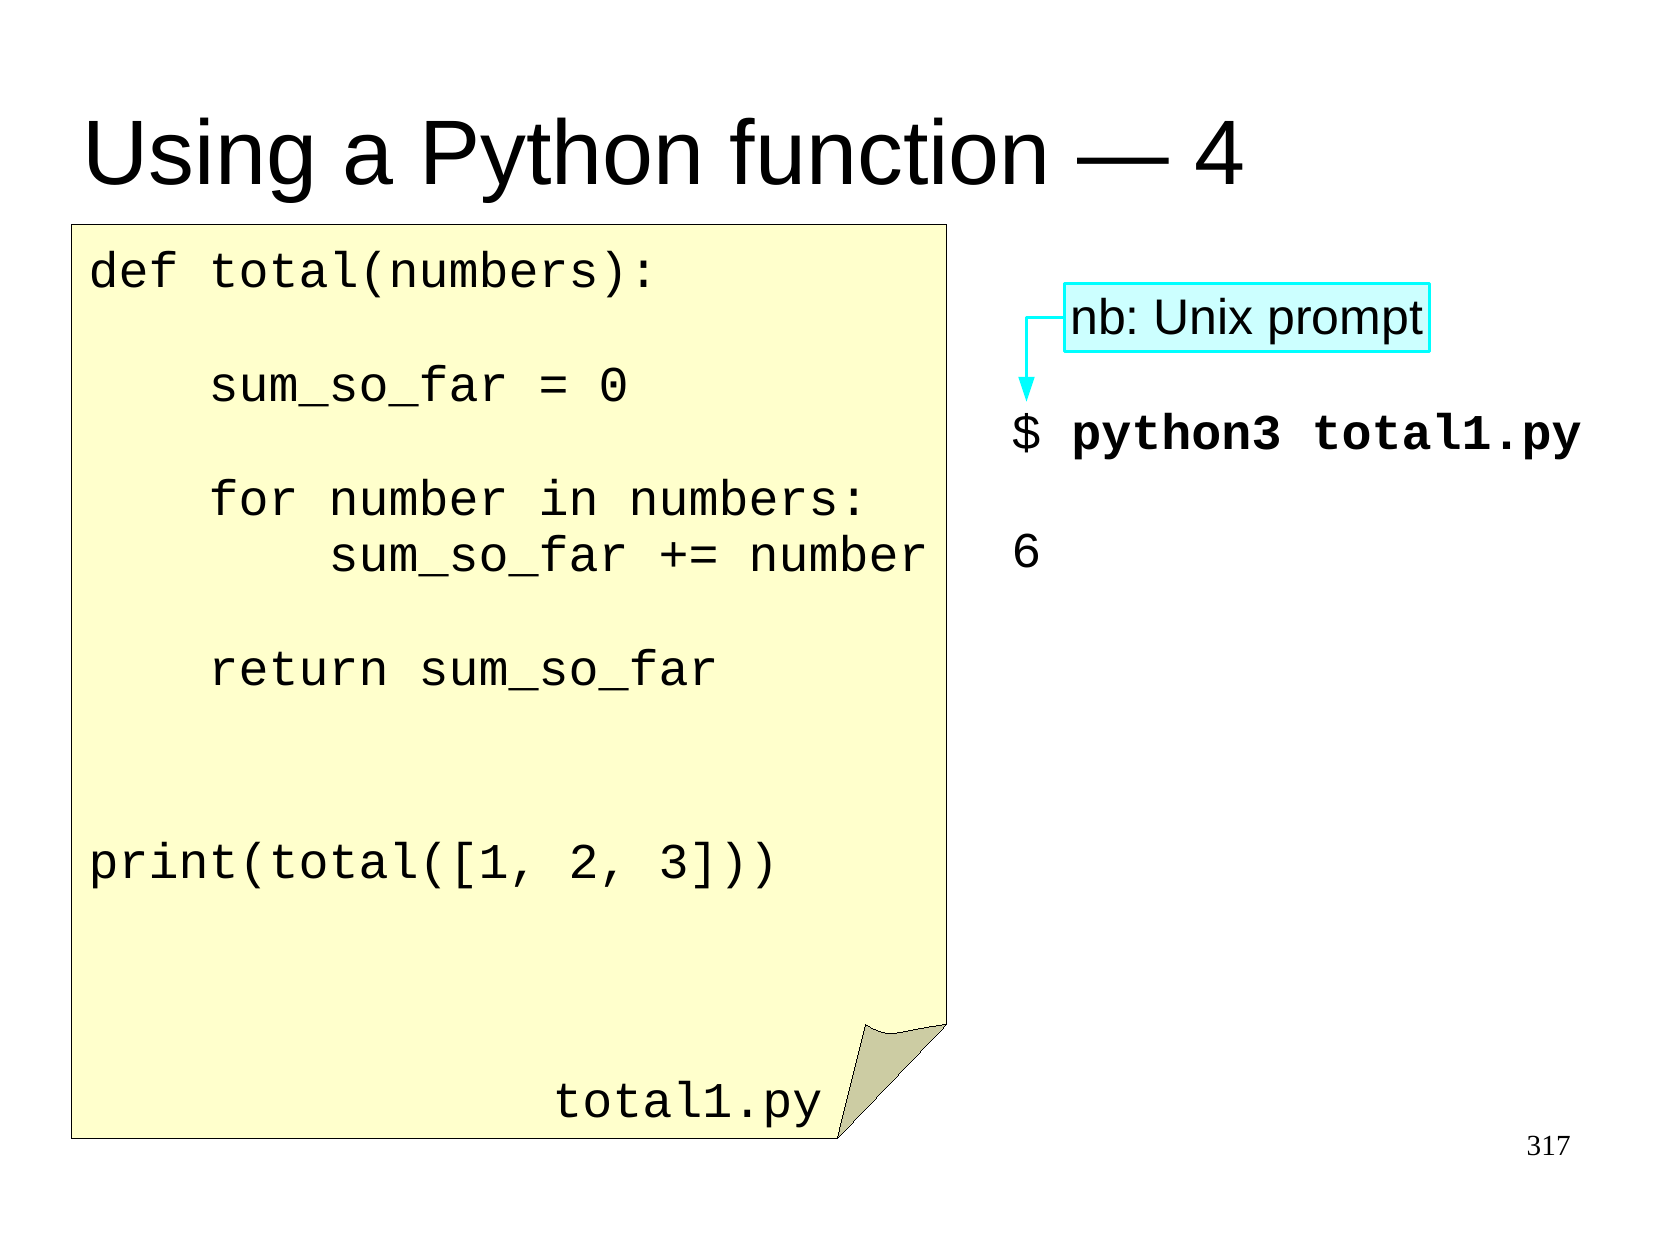

# Using a Python function ― 4
def total(numbers):
 sum_so_far = 0
 for number in numbers:
 sum_so_far += number
 return sum_so_far
nb: Unix prompt
$
python3 total1.py
6
print(total([1, 2, 3]))
total1.py
317